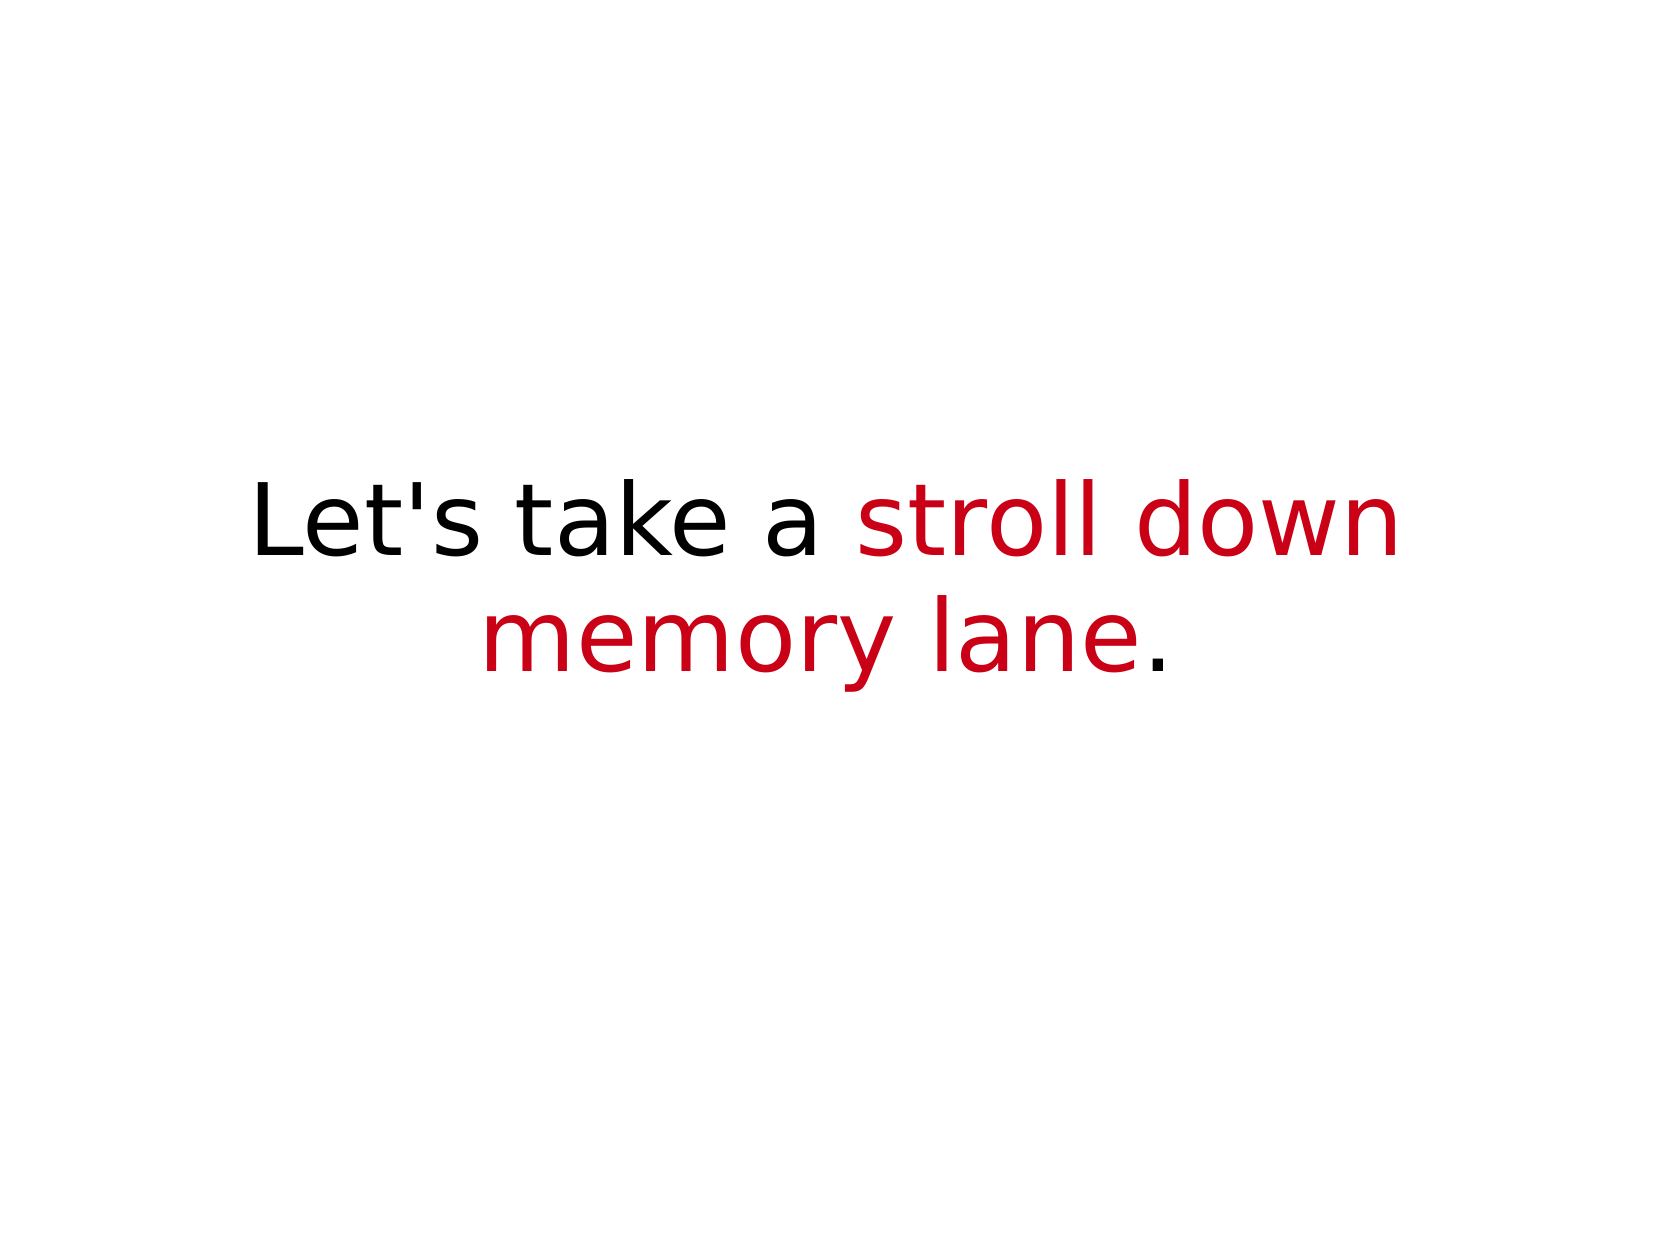

# Let's take a stroll down memory lane.